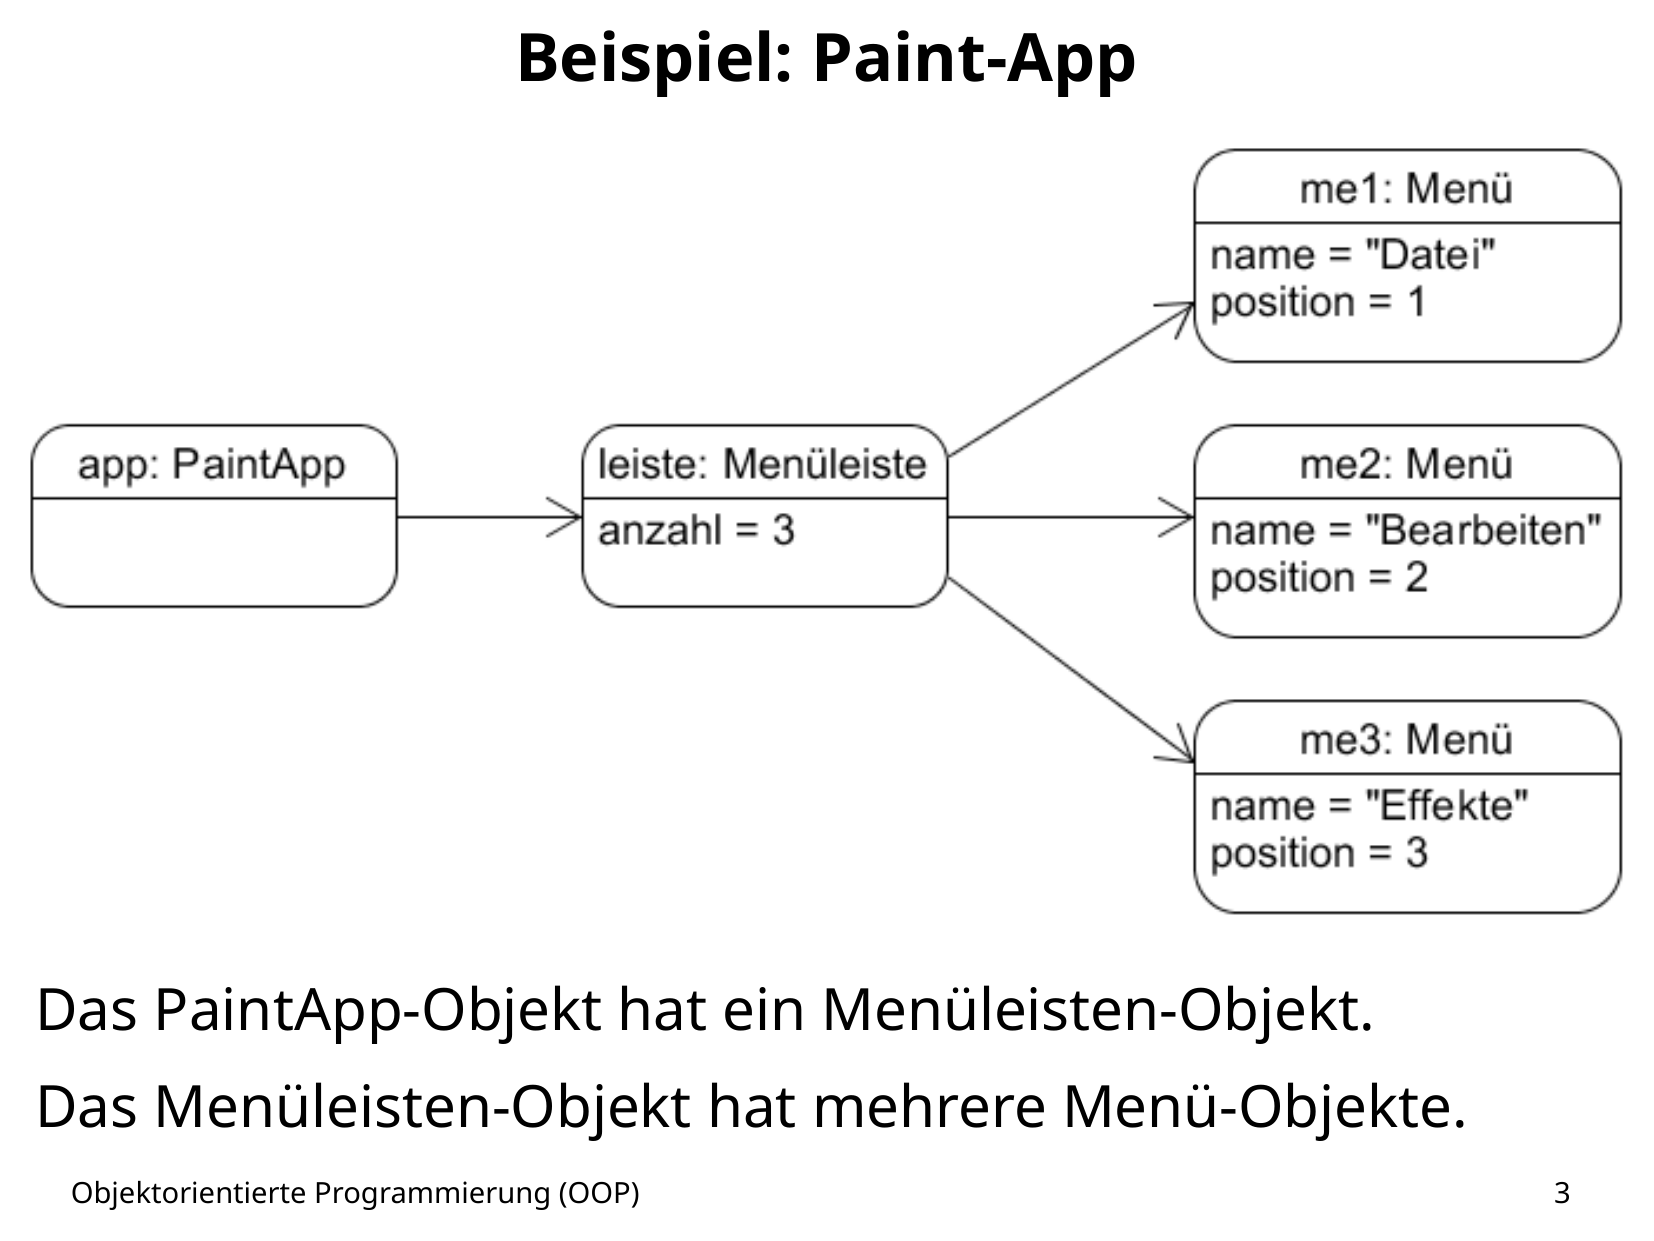

# Beispiel: Paint-App
Das PaintApp-Objekt hat ein Menüleisten-Objekt.
Das Menüleisten-Objekt hat mehrere Menü-Objekte.
Objektorientierte Programmierung (OOP)
3